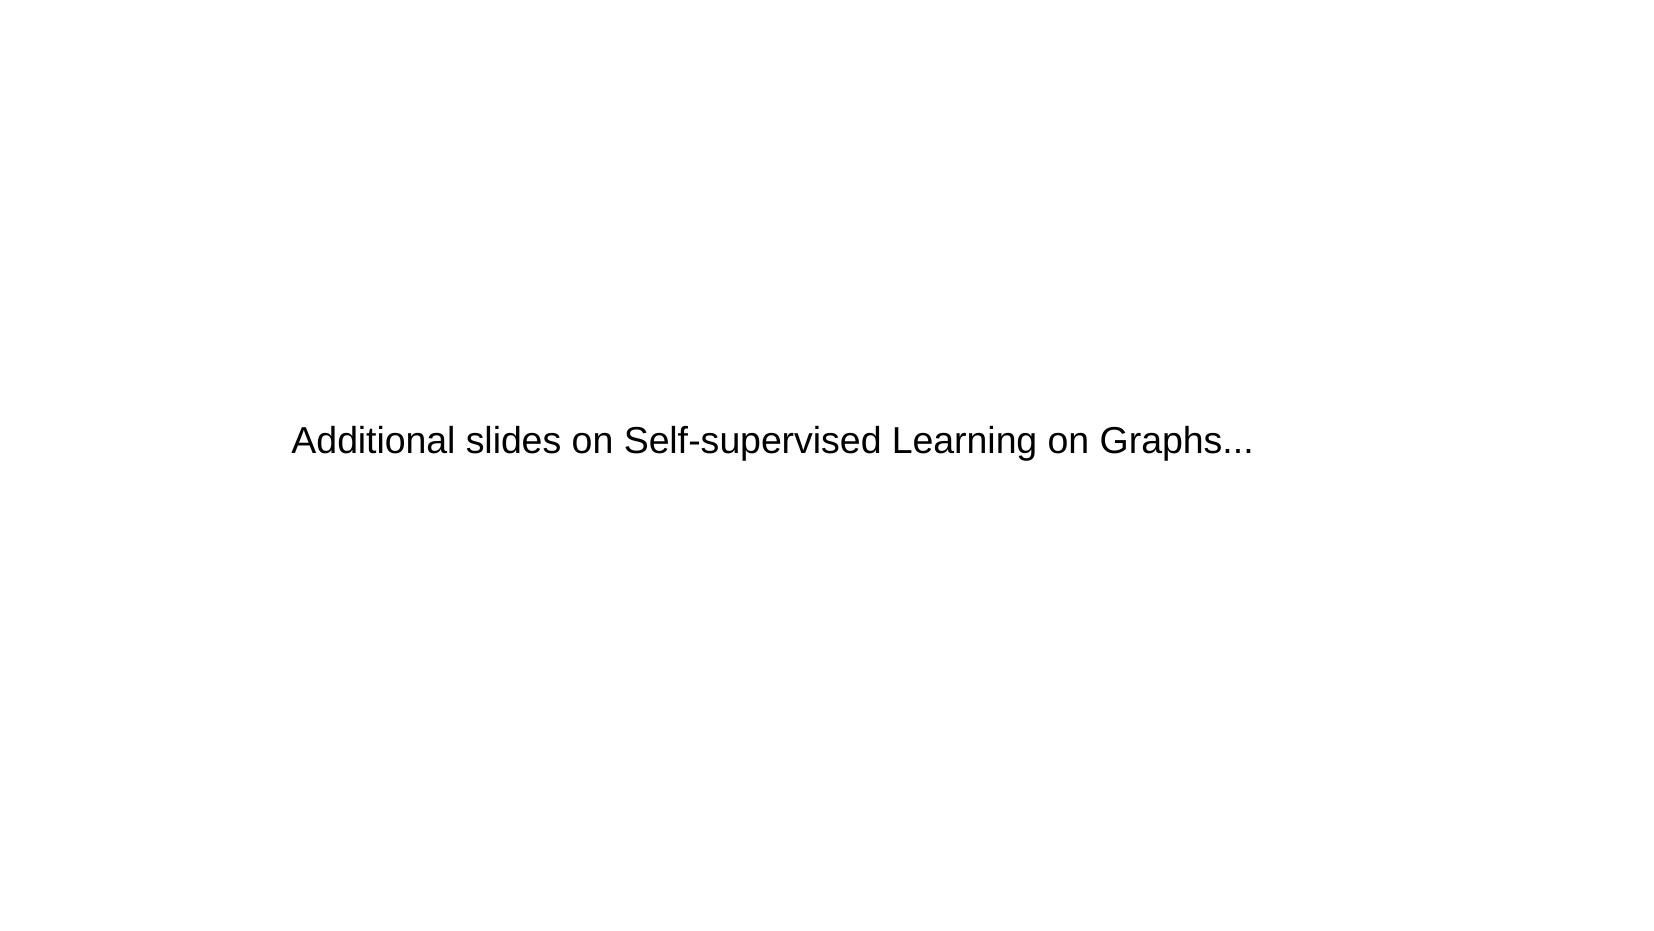

Additional slides on Self-supervised Learning on Graphs...